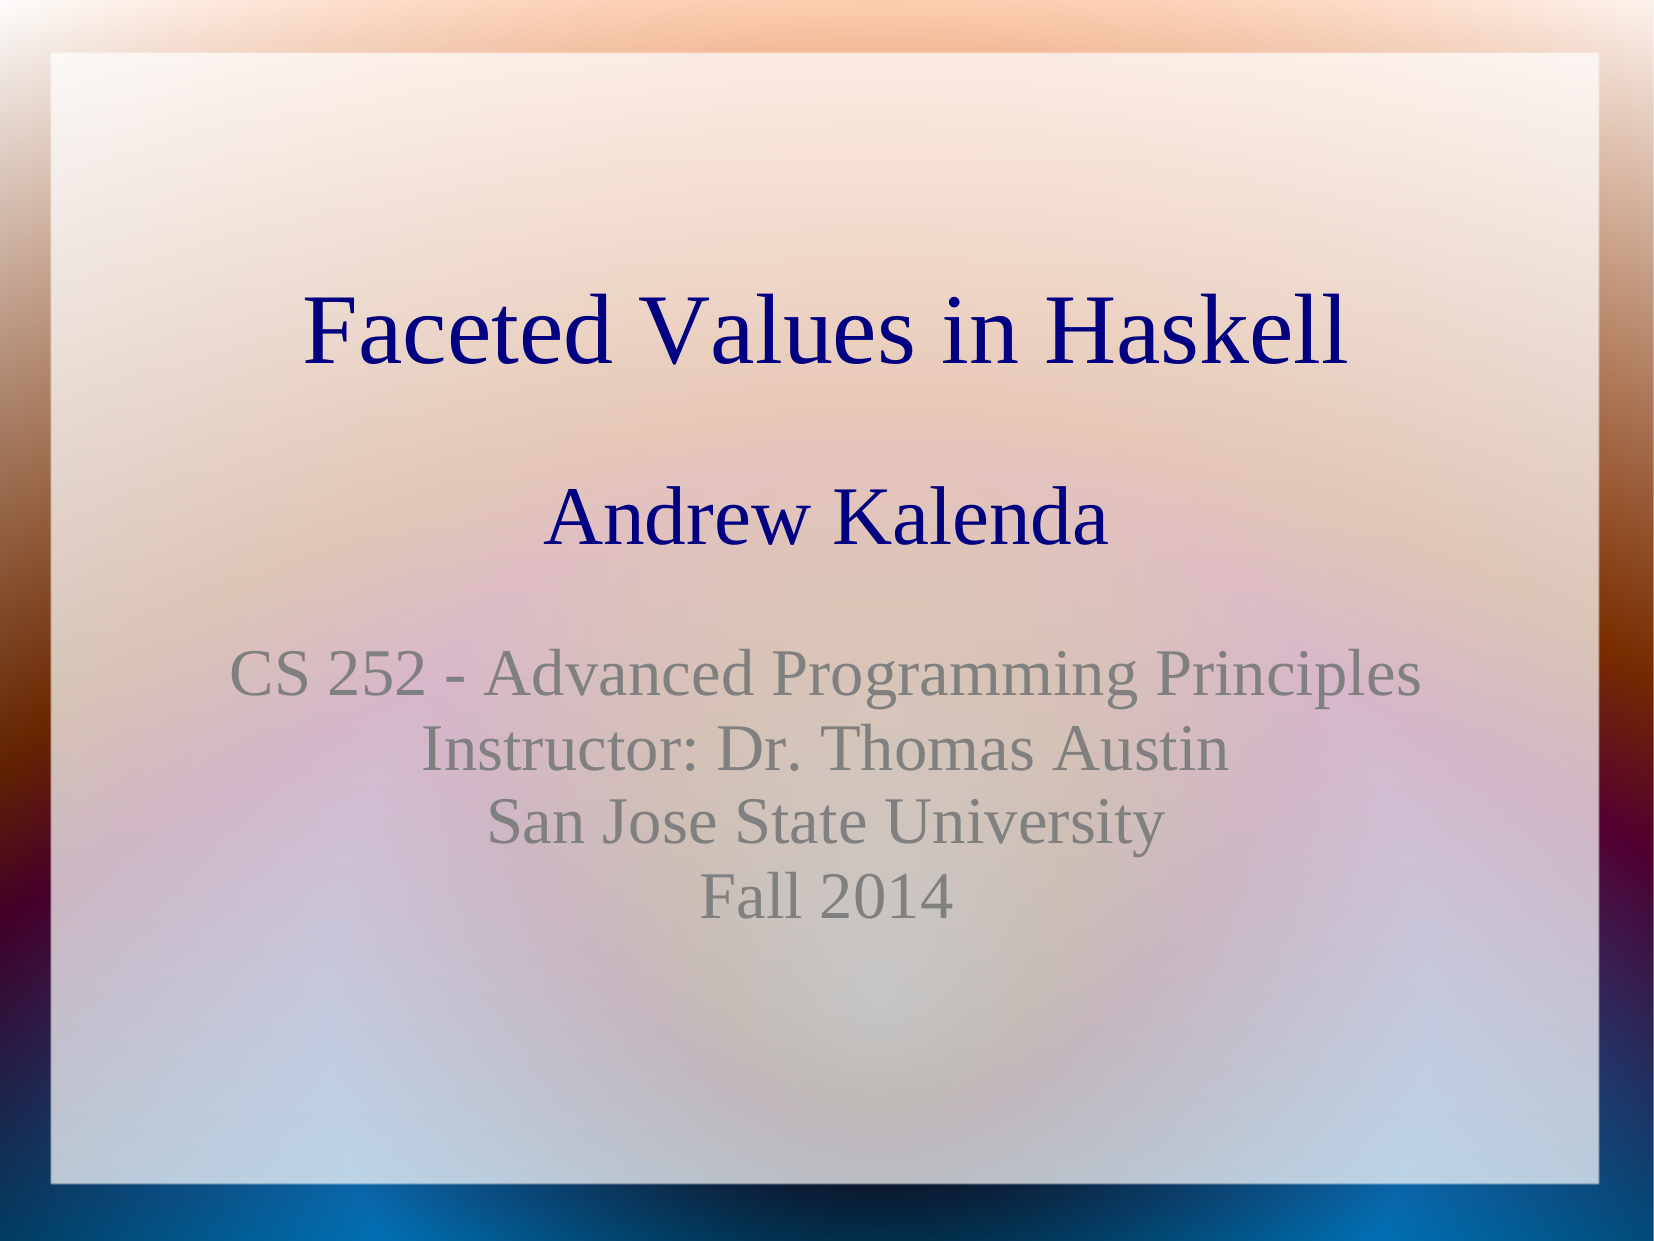

# Faceted Values in Haskell
Andrew Kalenda
CS 252 - Advanced Programming Principles
Instructor: Dr. Thomas Austin
San Jose State University
Fall 2014